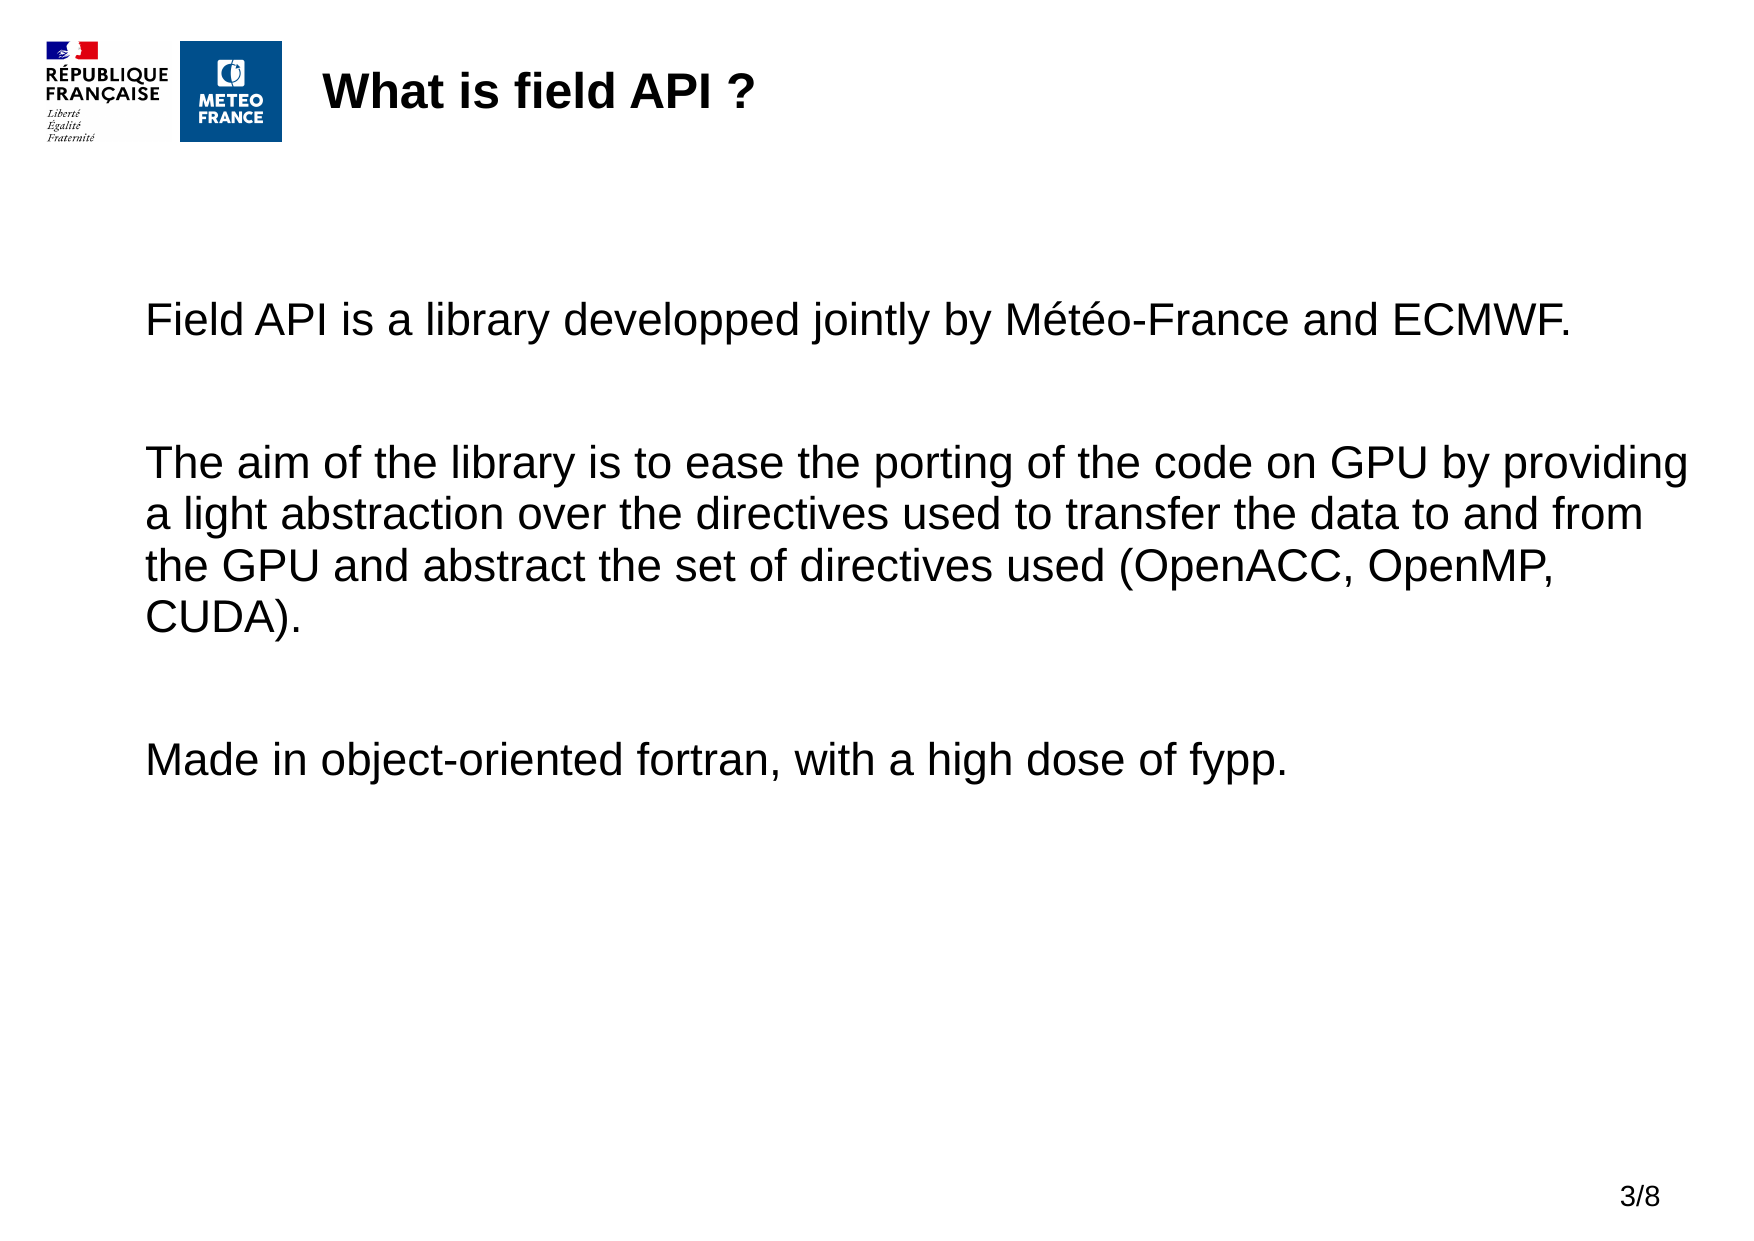

# What is field API ?
Field API is a library developped jointly by Météo-France and ECMWF.
The aim of the library is to ease the porting of the code on GPU by providing a light abstraction over the directives used to transfer the data to and from the GPU and abstract the set of directives used (OpenACC, OpenMP, CUDA).
Made in object-oriented fortran, with a high dose of fypp.
3